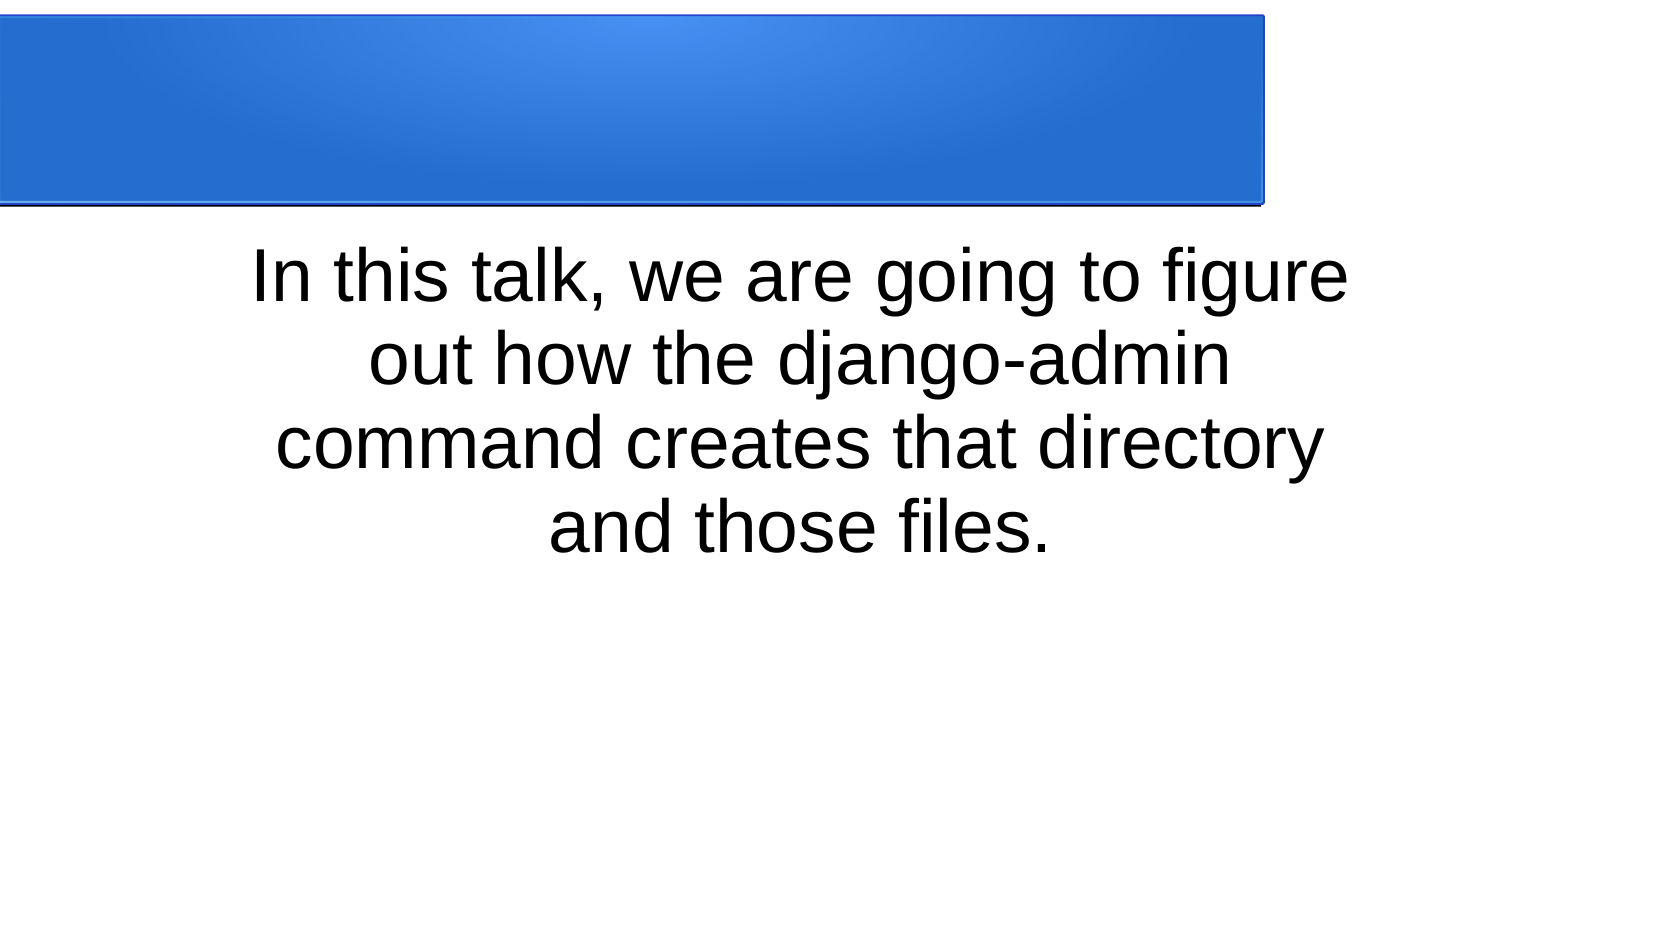

# In this talk, we are going to figure out how the django-admin command creates that directory and those files.